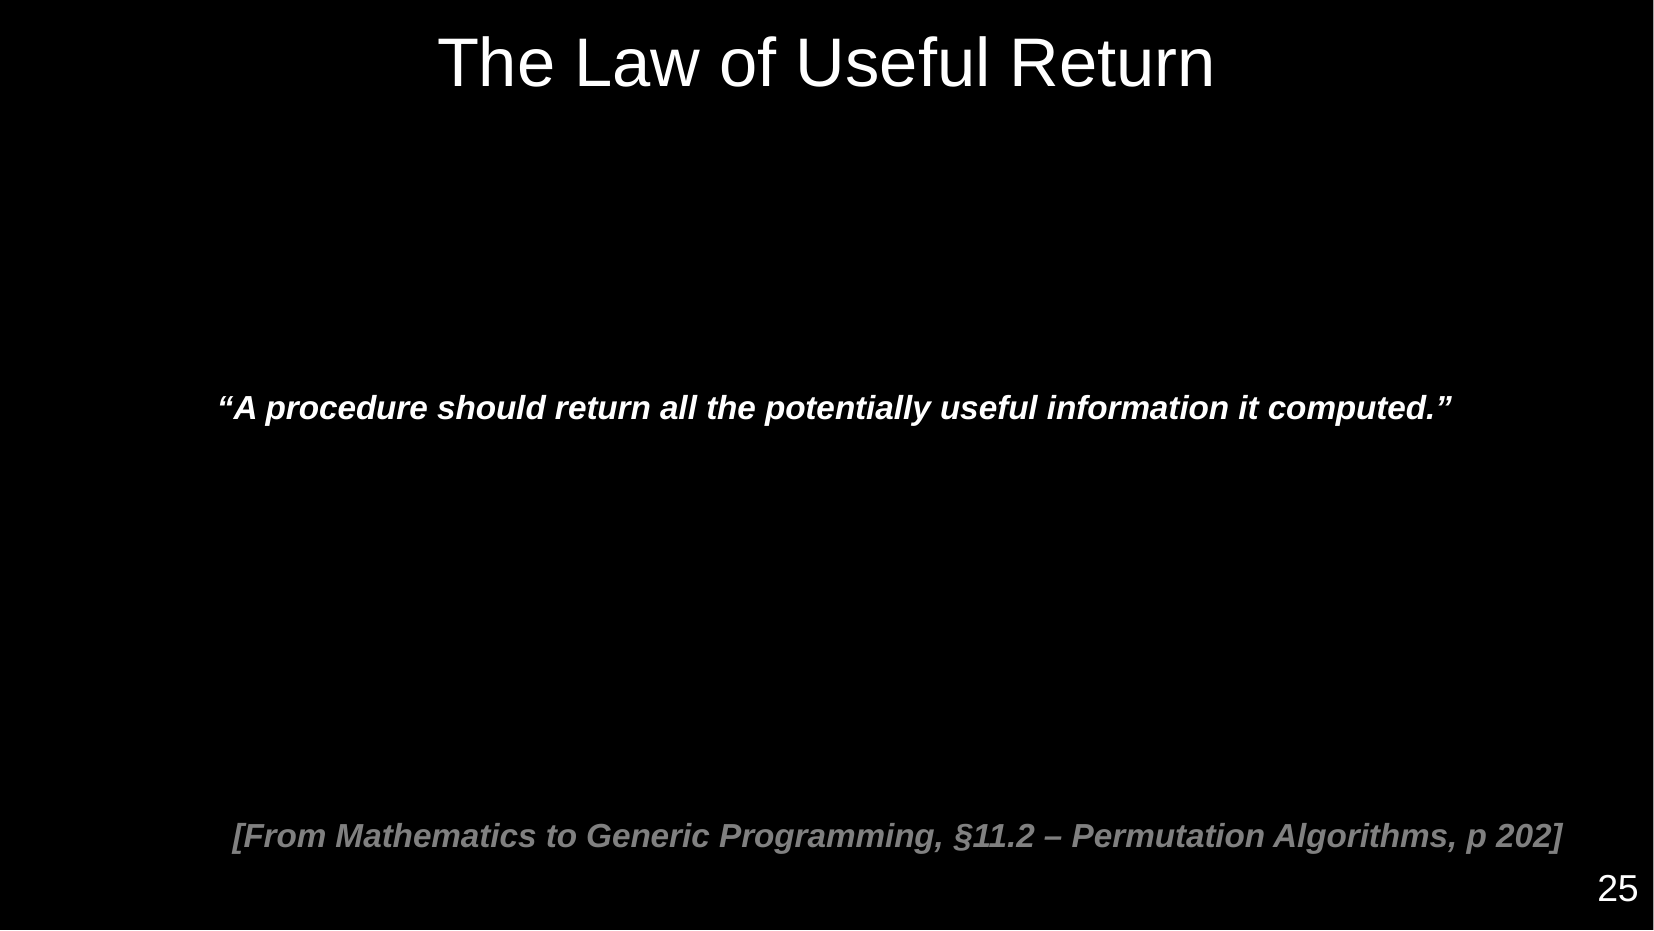

# The Law of Useful Return
“A procedure should return all the potentially useful information it computed.”
[From Mathematics to Generic Programming, §11.2 – Permutation Algorithms, p 202]